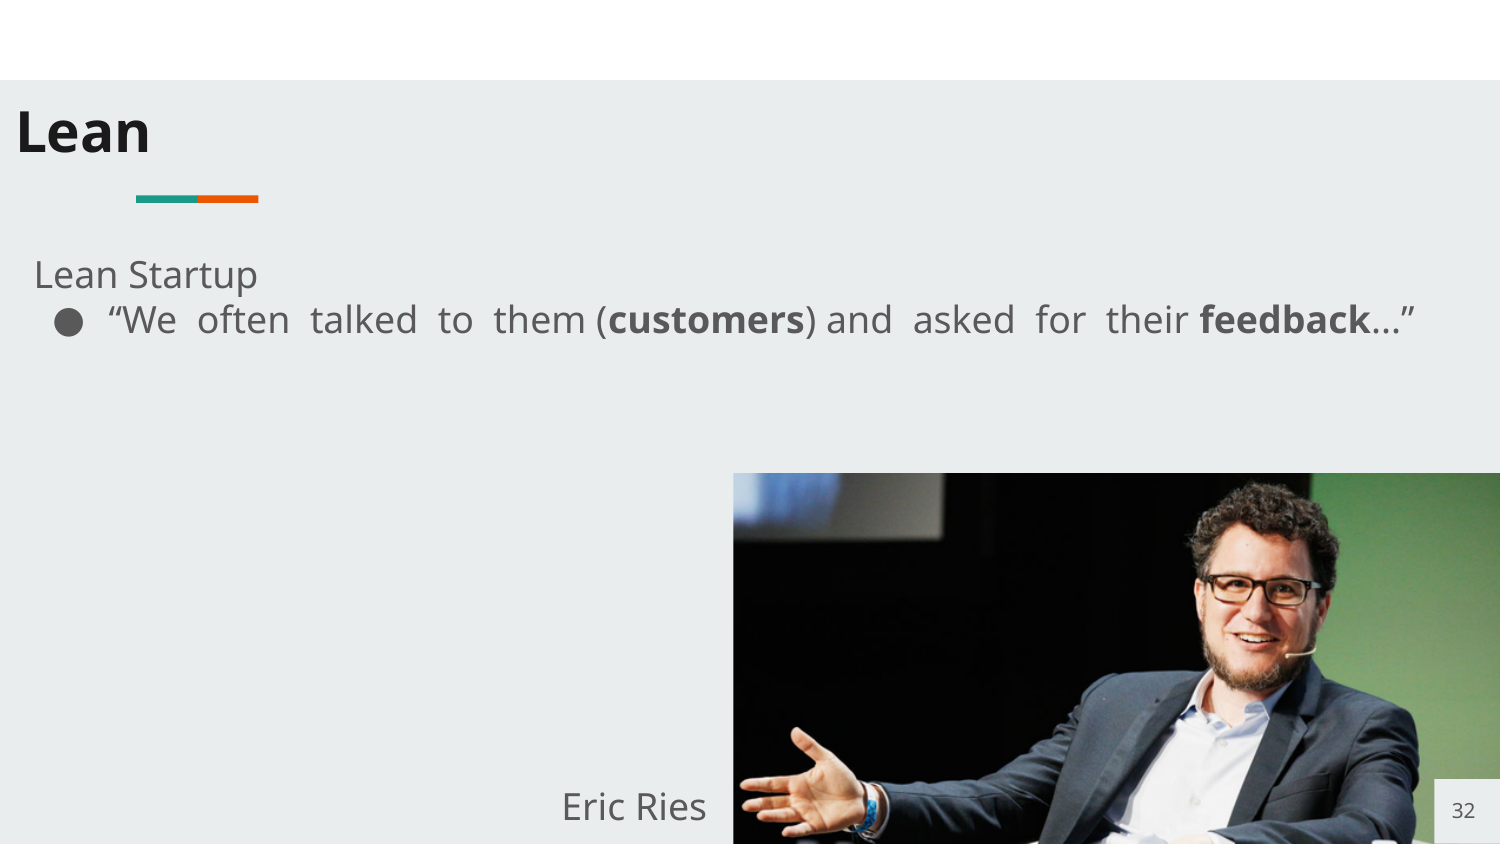

# Lean
Lean Startup
“We often talked to them (customers) and asked for their feedback...”
Eric Ries